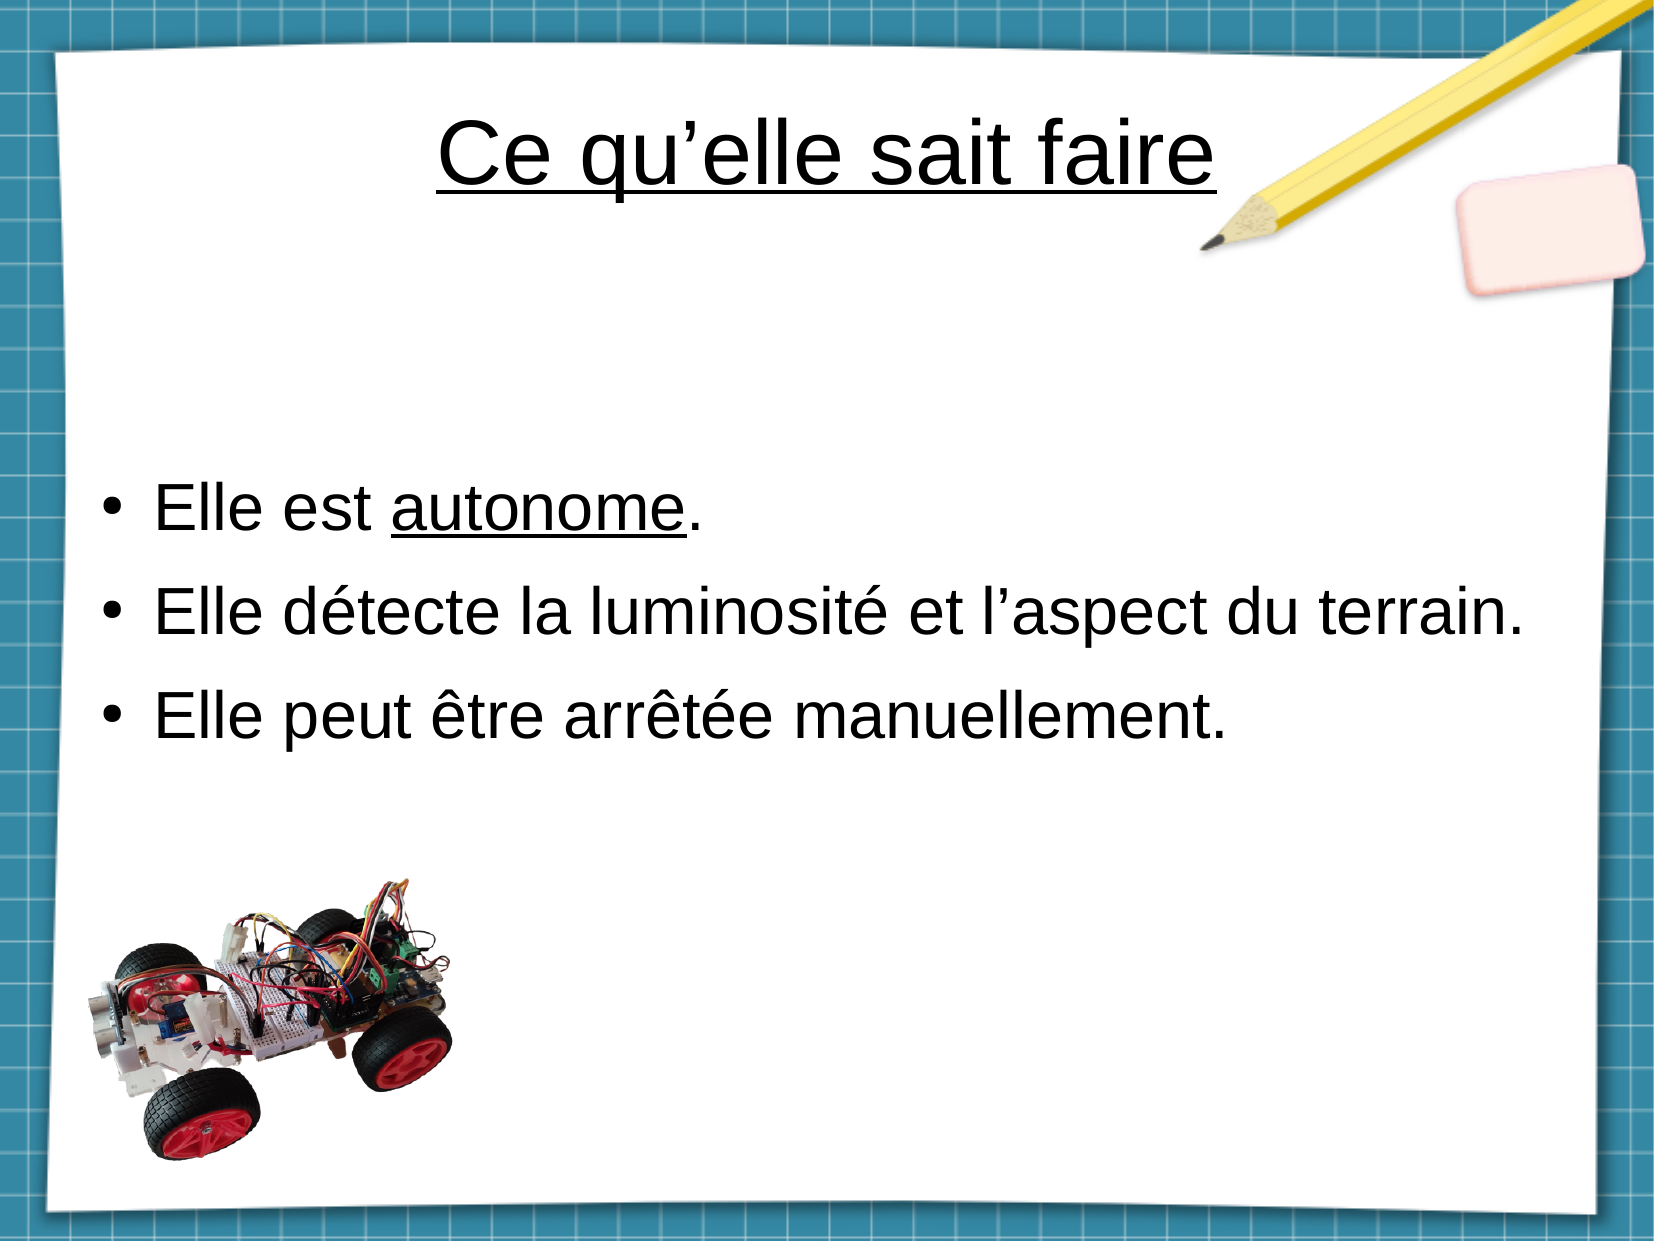

# Ce qu’elle sait faire
Elle est autonome.
Elle détecte la luminosité et l’aspect du terrain.
Elle peut être arrêtée manuellement.